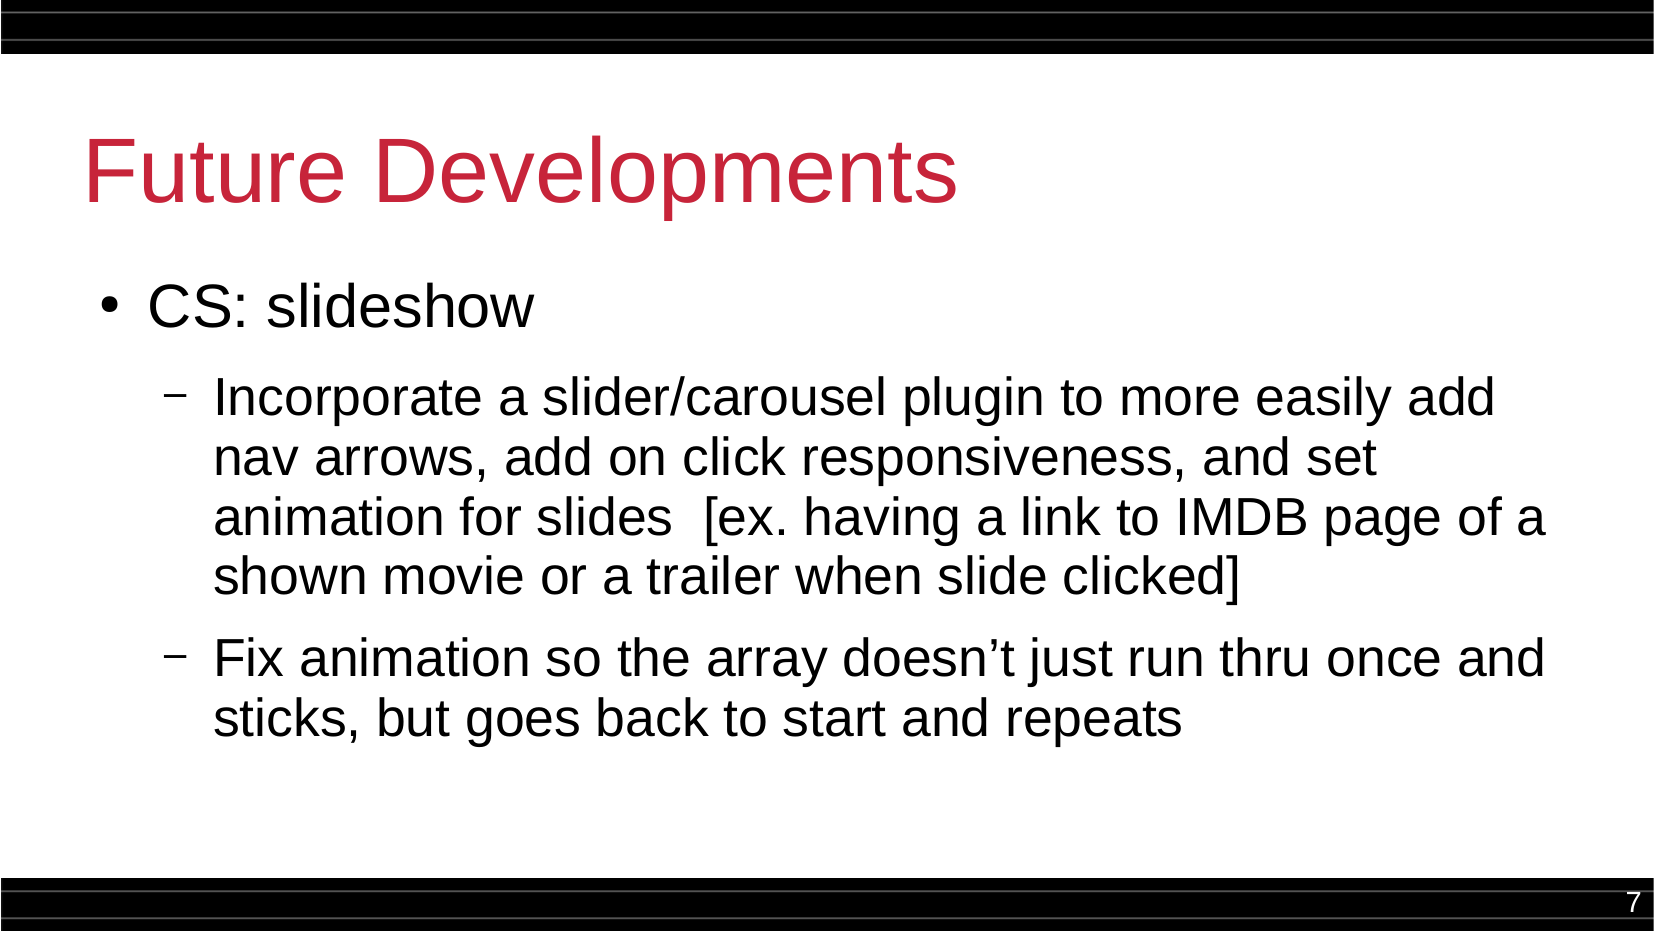

# Future Developments
CS: slideshow
Incorporate a slider/carousel plugin to more easily add nav arrows, add on click responsiveness, and set animation for slides [ex. having a link to IMDB page of a shown movie or a trailer when slide clicked]
Fix animation so the array doesn’t just run thru once and sticks, but goes back to start and repeats